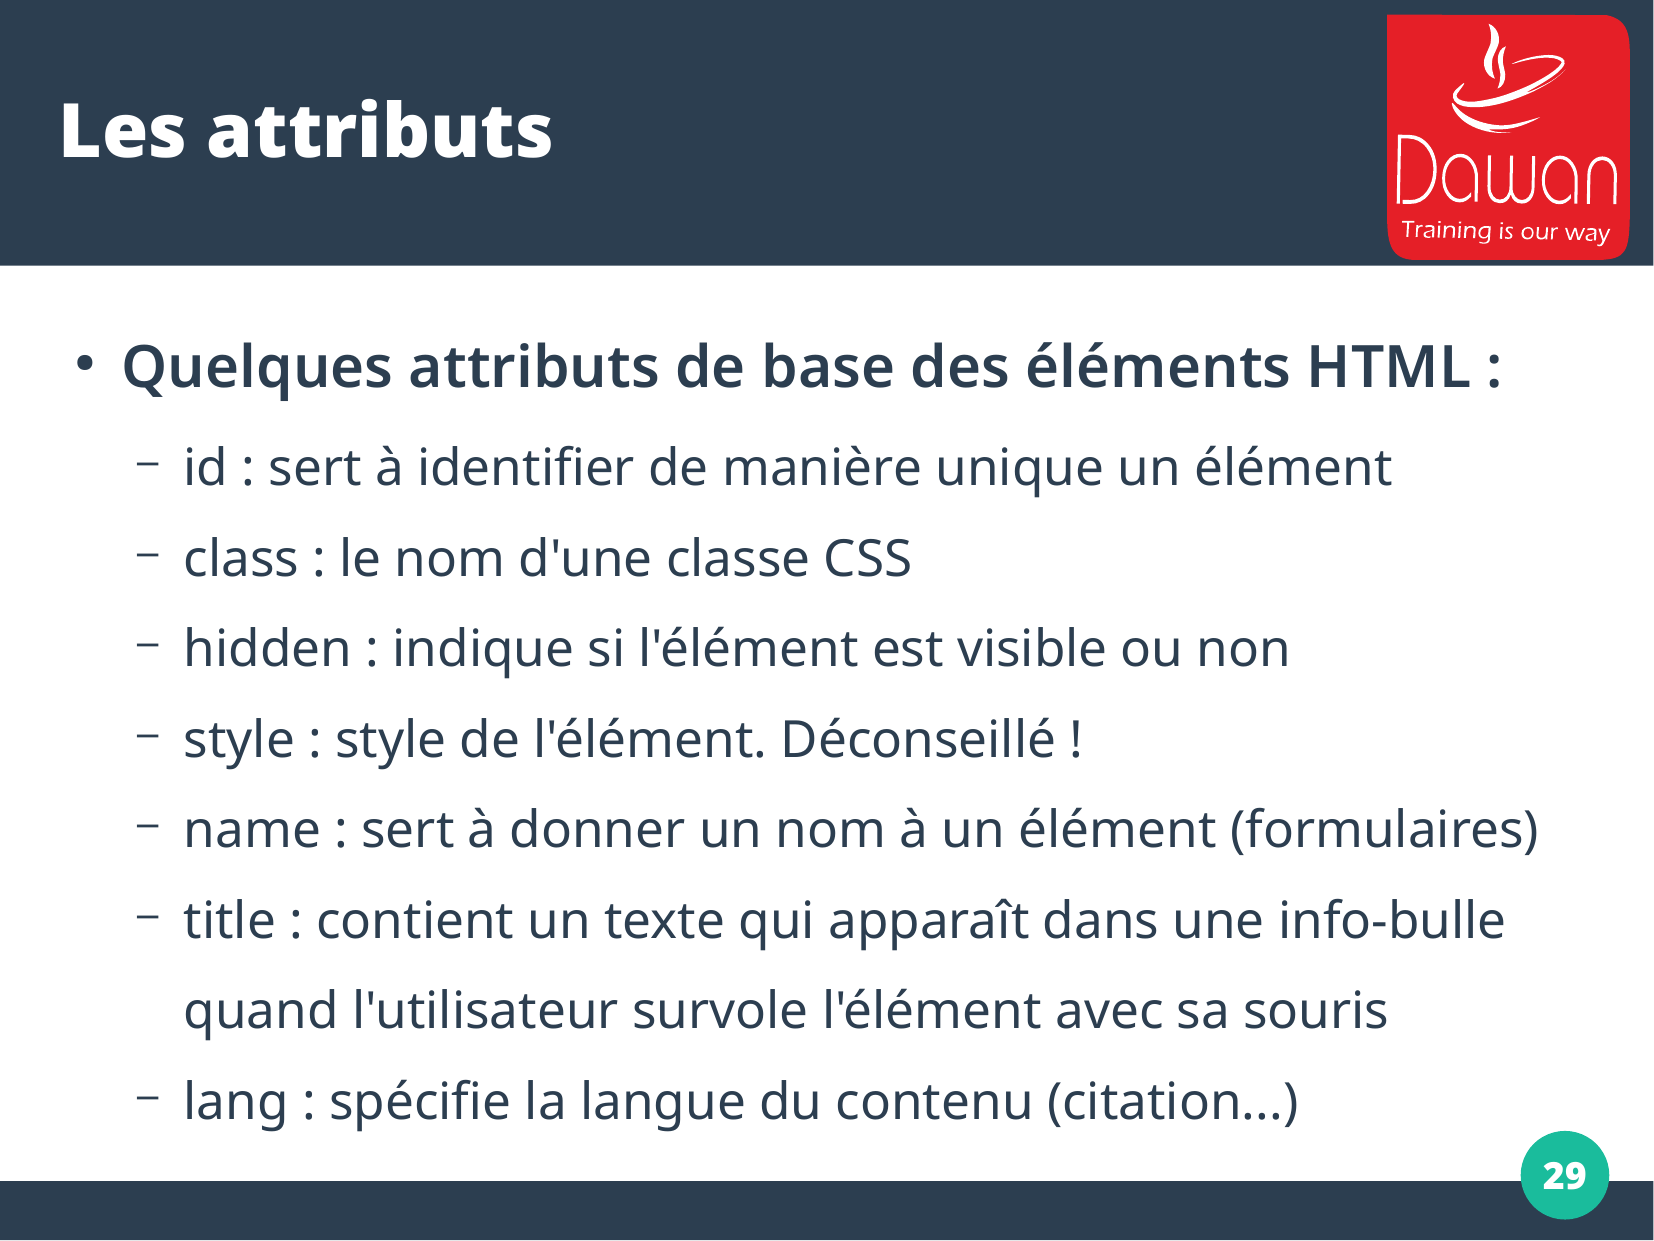

# Les attributs
Quelques attributs de base des éléments HTML :
id : sert à identifier de manière unique un élément
class : le nom d'une classe CSS
hidden : indique si l'élément est visible ou non
style : style de l'élément. Déconseillé !
name : sert à donner un nom à un élément (formulaires)
title : contient un texte qui apparaît dans une info-bulle
quand l'utilisateur survole l'élément avec sa souris
lang : spécifie la langue du contenu (citation...)
29